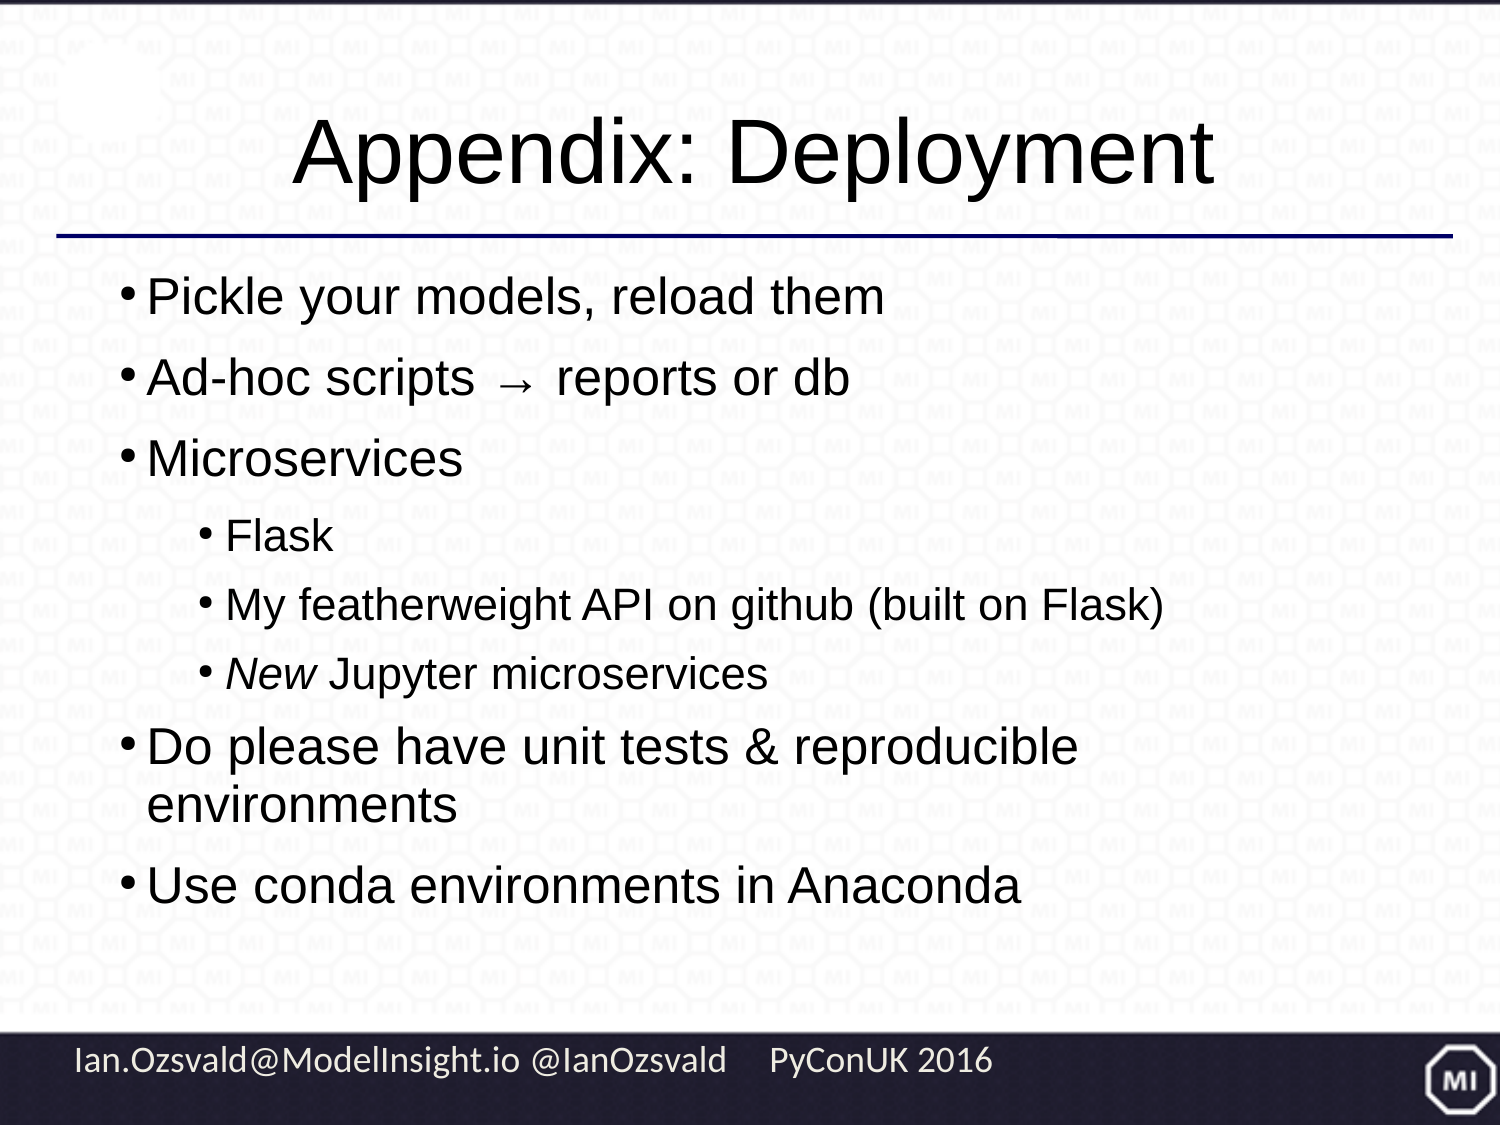

# Appendix: Deployment
Pickle your models, reload them
Ad-hoc scripts → reports or db
Microservices
Flask
My featherweight API on github (built on Flask)
New Jupyter microservices
Do please have unit tests & reproducible environments
Use conda environments in Anaconda